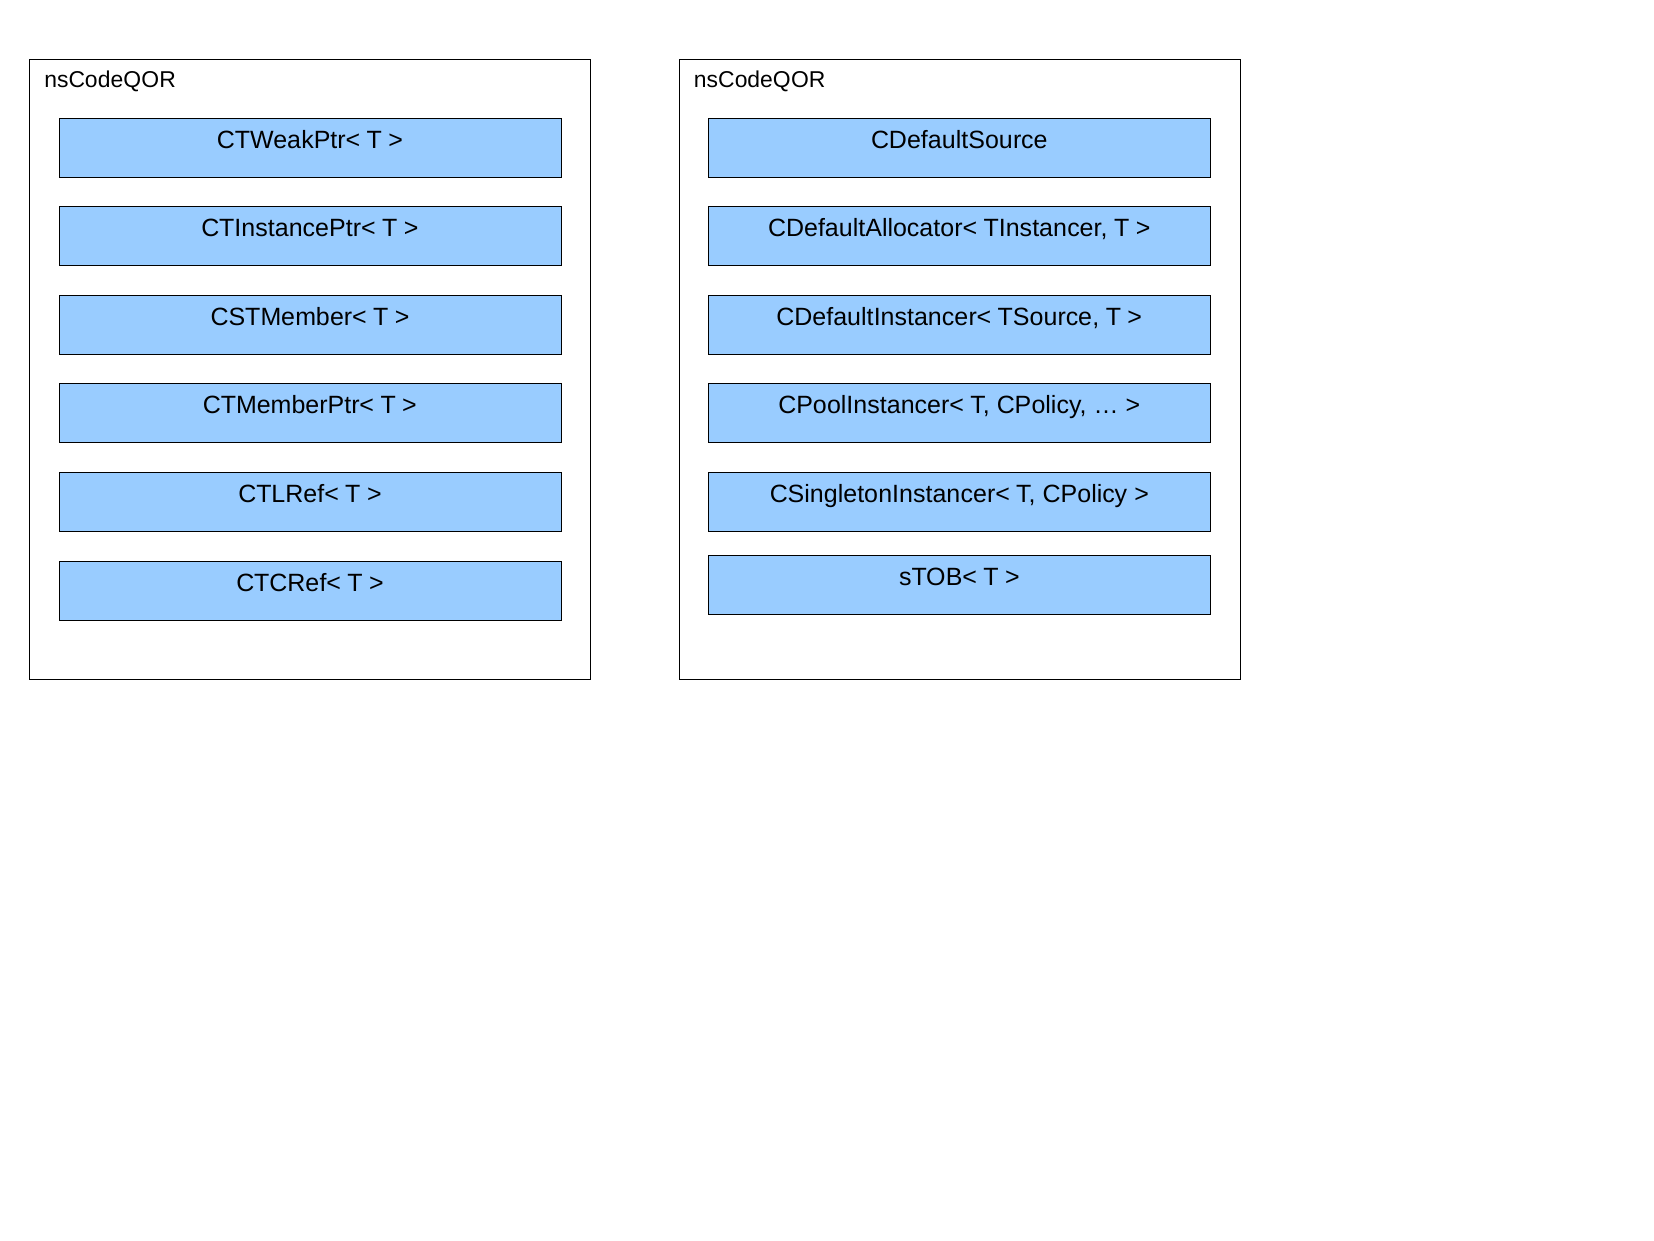

nsCodeQOR
nsCodeQOR
CTWeakPtr< T >
CDefaultSource
CTInstancePtr< T >
CDefaultAllocator< TInstancer, T >
CSTMember< T >
CDefaultInstancer< TSource, T >
CTMemberPtr< T >
CPoolInstancer< T, CPolicy, … >
CTLRef< T >
CSingletonInstancer< T, CPolicy >
sTOB< T >
CTCRef< T >